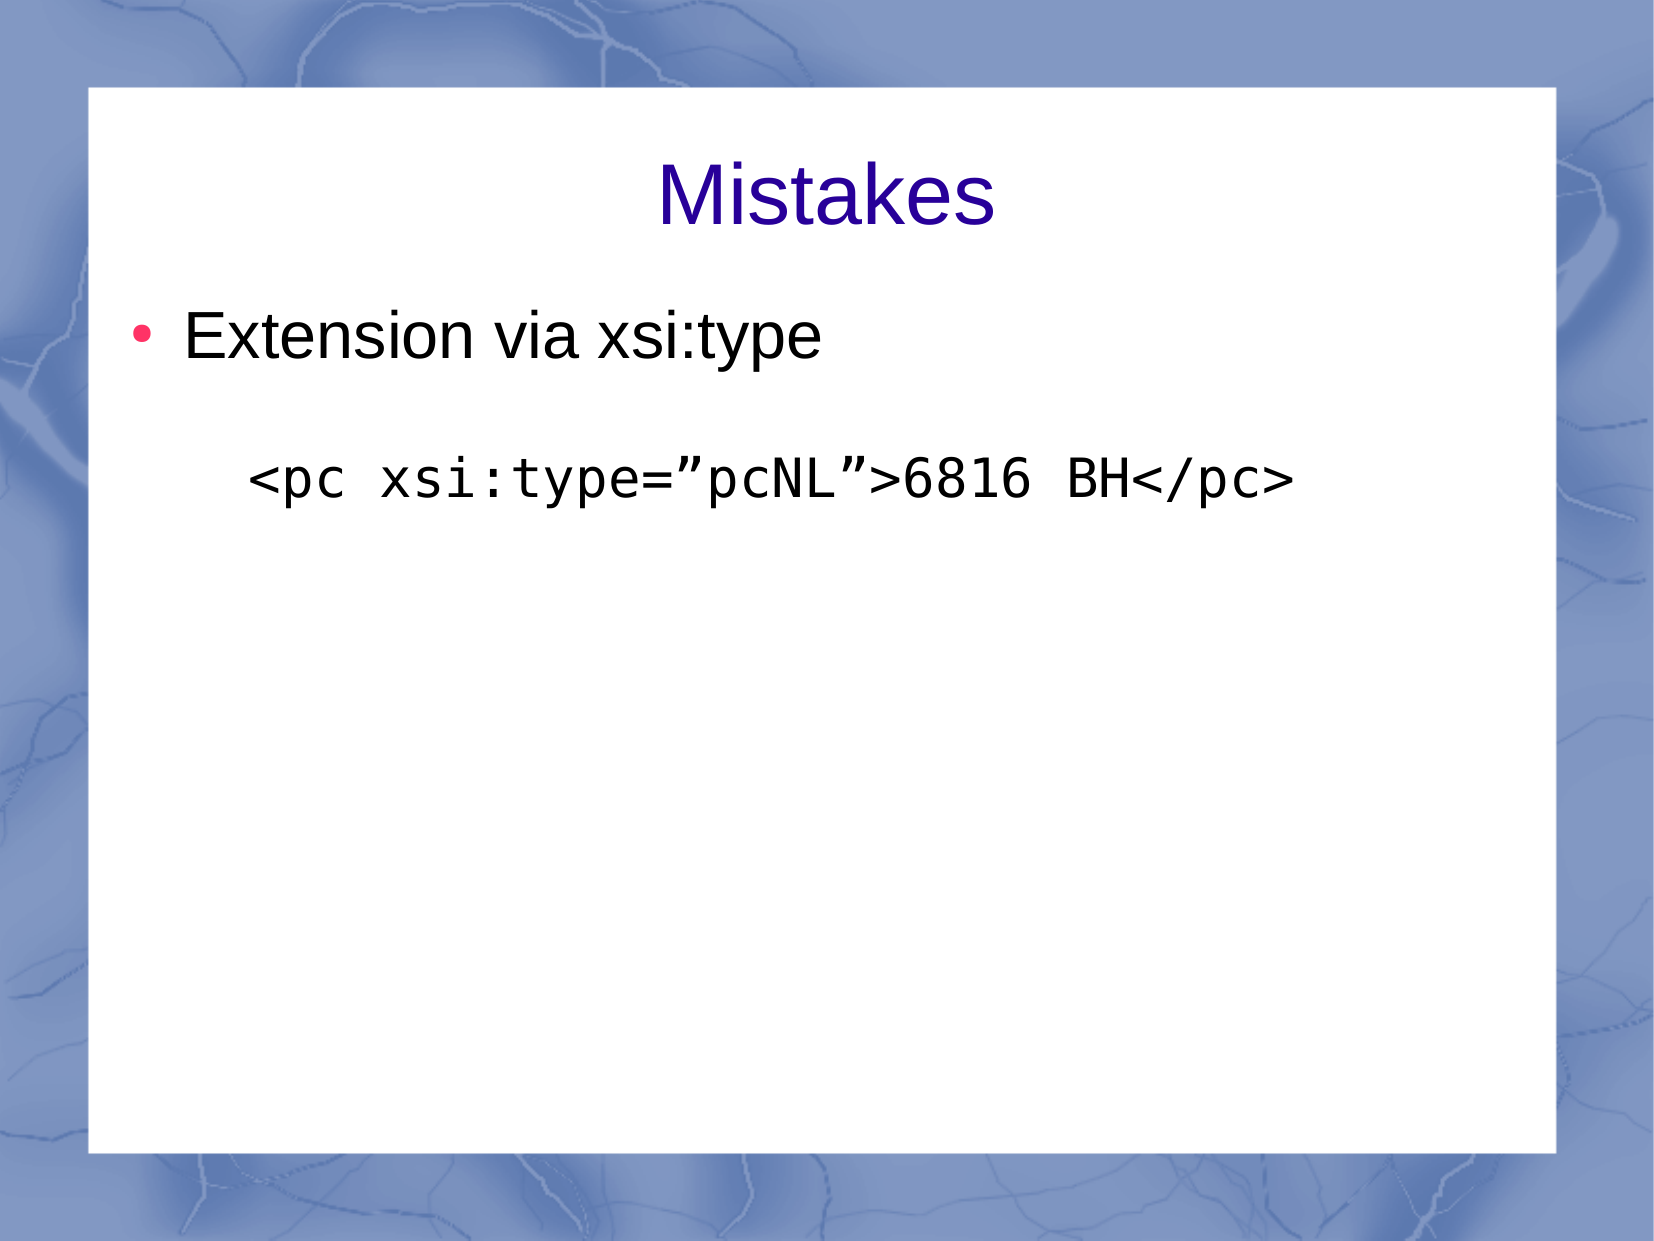

# Mistakes
Extension via xsi:type
 <pc xsi:type=”pcNL”>6816 BH</pc>